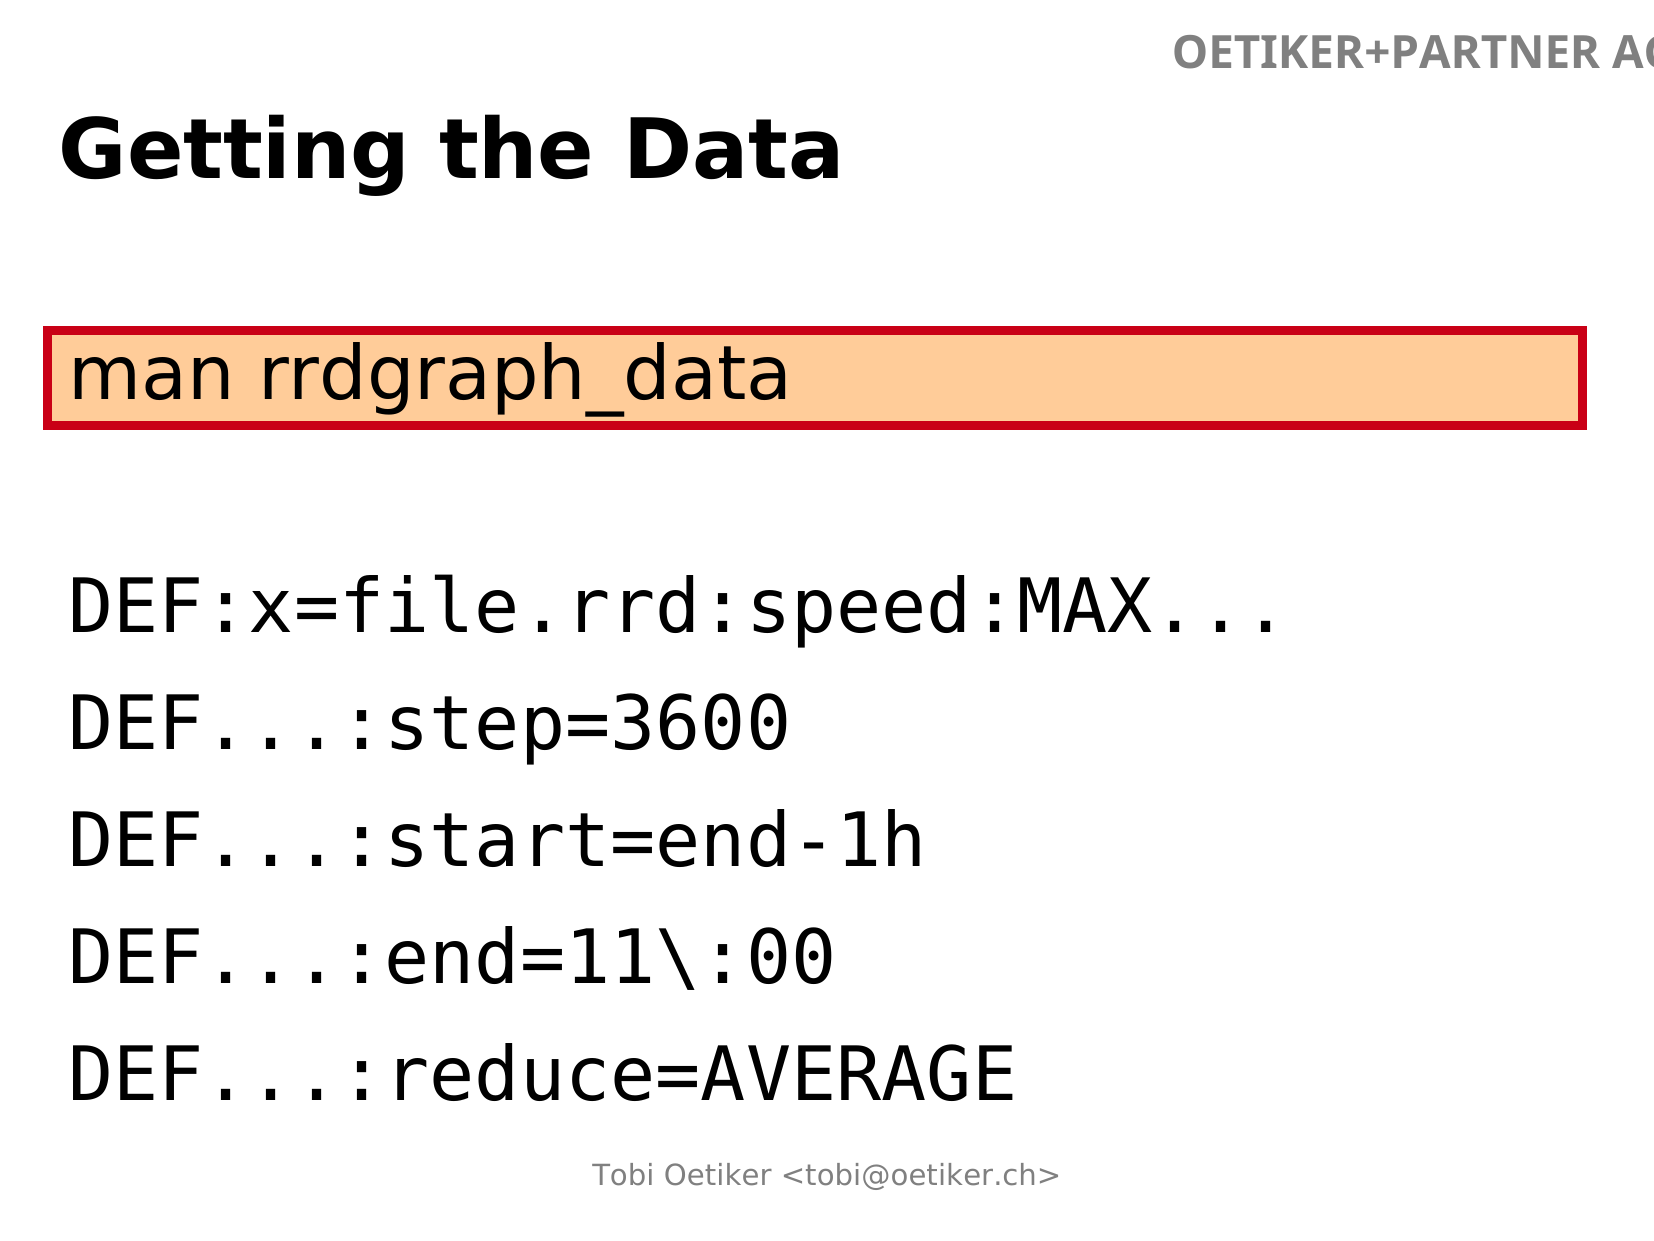

# Getting the Data
man rrdgraph_data
DEF:x=file.rrd:speed:MAX...
DEF...:step=3600
DEF...:start=end-1h
DEF...:end=11\:00
DEF...:reduce=AVERAGE